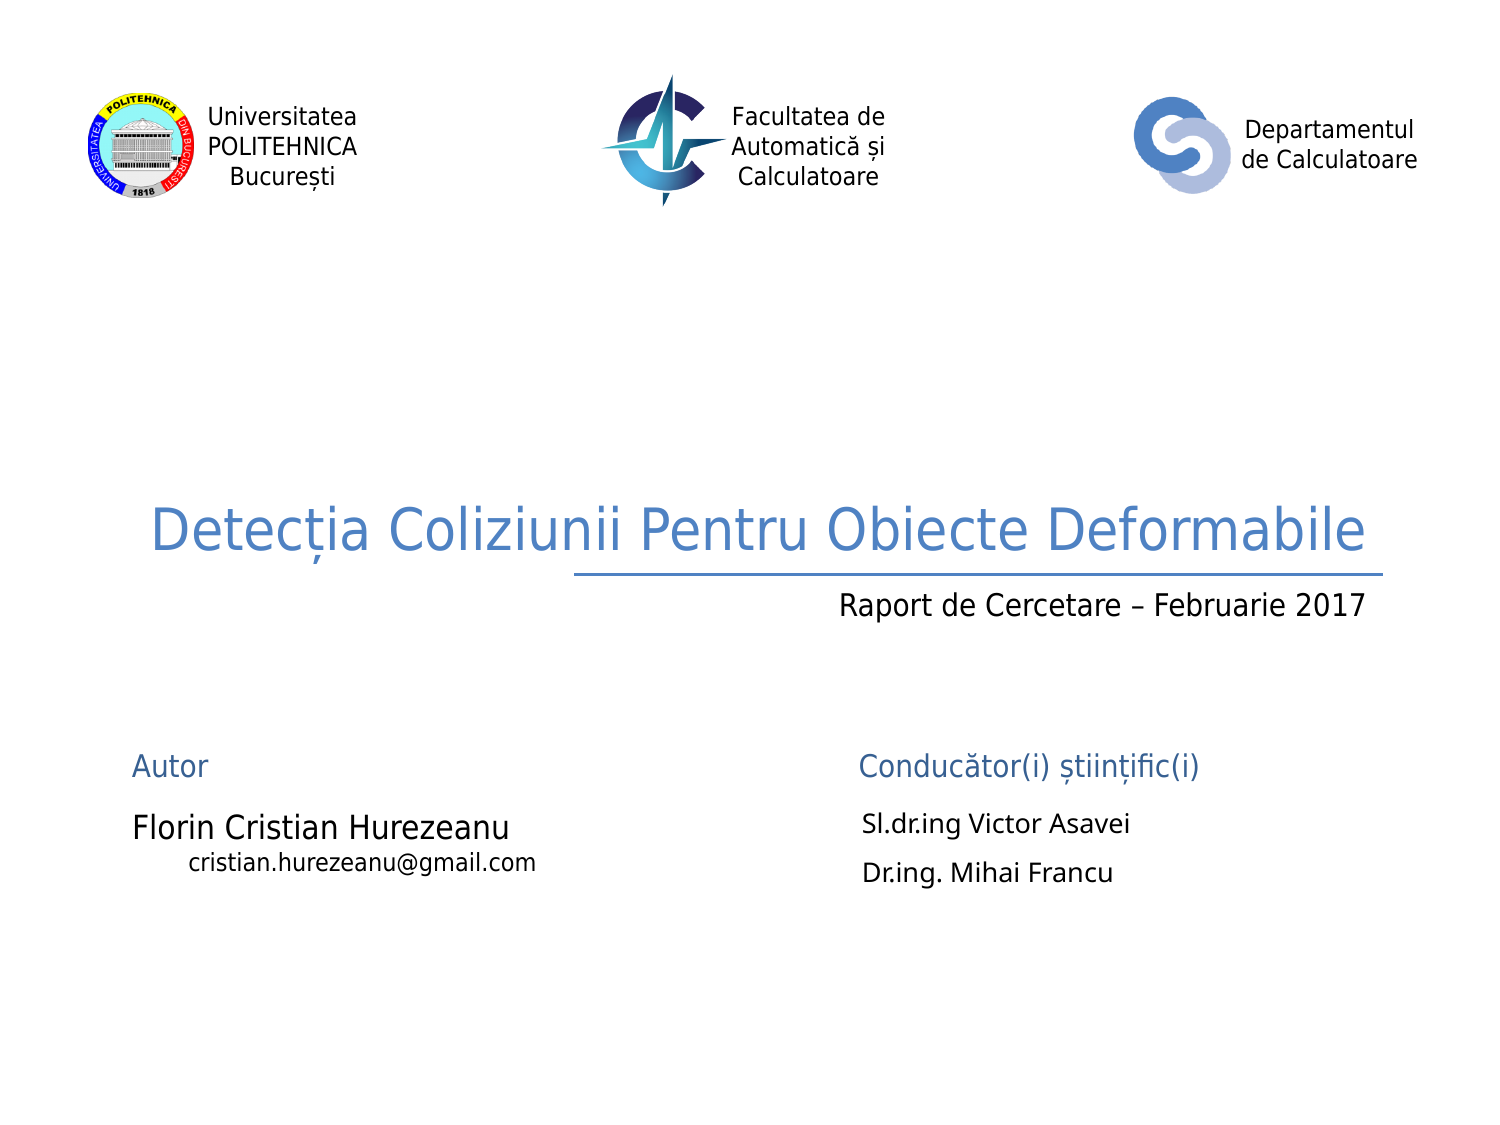

# Detecția Coliziunii Pentru Obiecte Deformabile
Raport de Cercetare – Februarie 2017
Sl.dr.ing Victor Asavei
Dr.ing. Mihai Francu
Florin Cristian Hurezeanu
cristian.hurezeanu@gmail.com